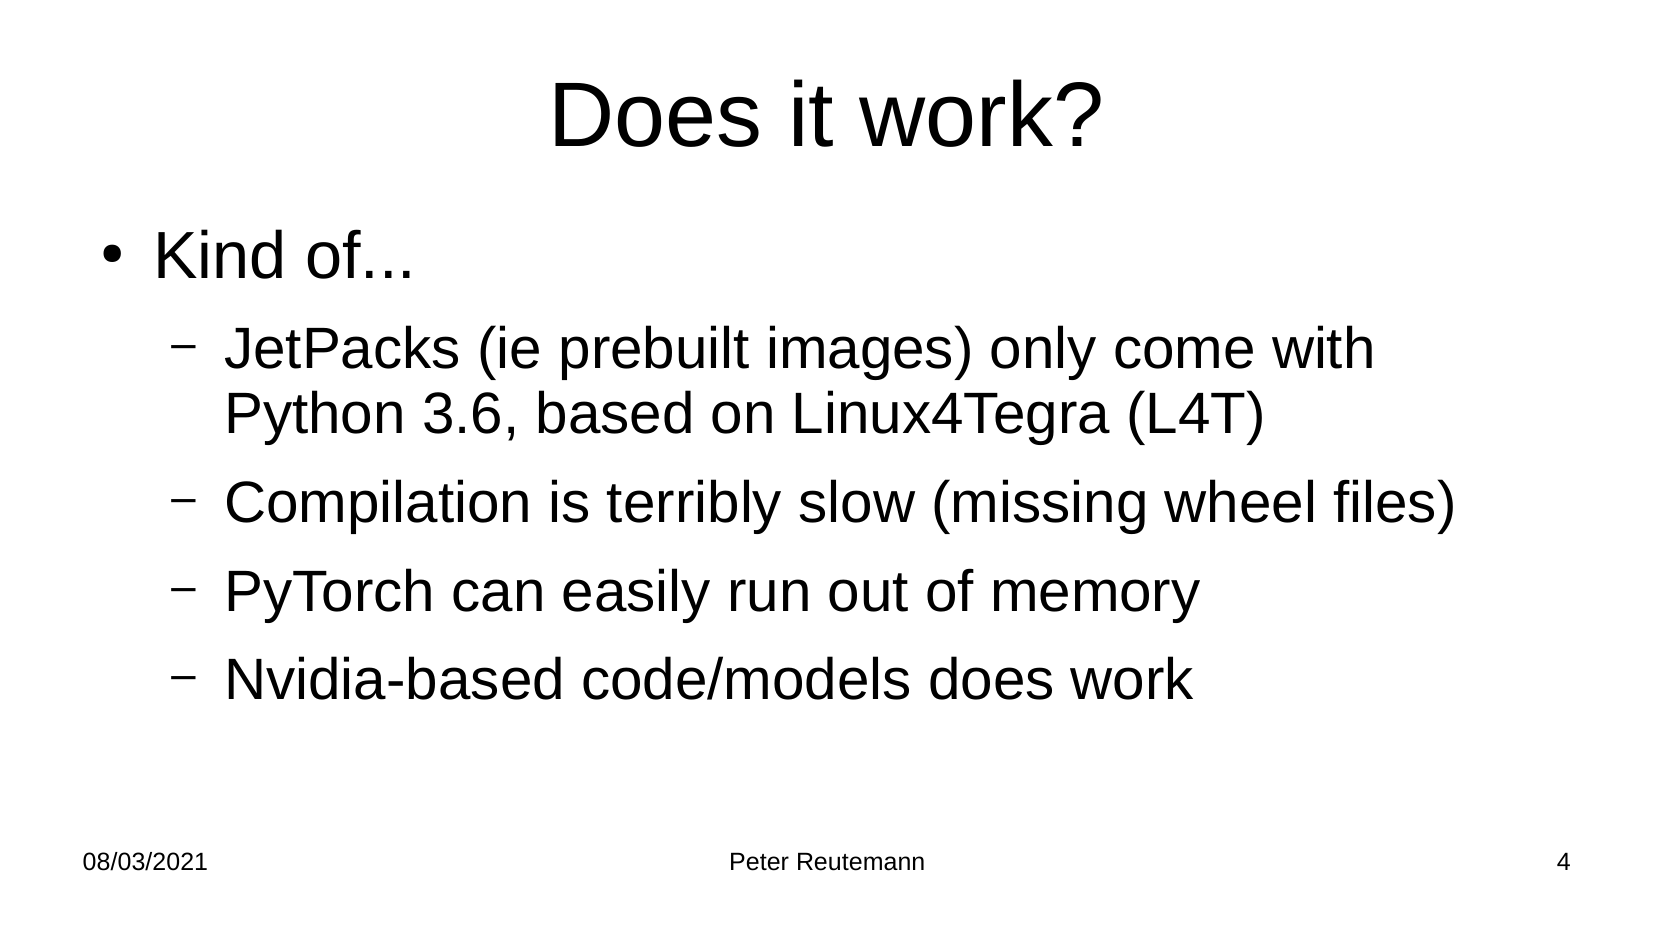

# Does it work?
Kind of...
JetPacks (ie prebuilt images) only come with Python 3.6, based on Linux4Tegra (L4T)
Compilation is terribly slow (missing wheel files)
PyTorch can easily run out of memory
Nvidia-based code/models does work
08/03/2021
Peter Reutemann
4